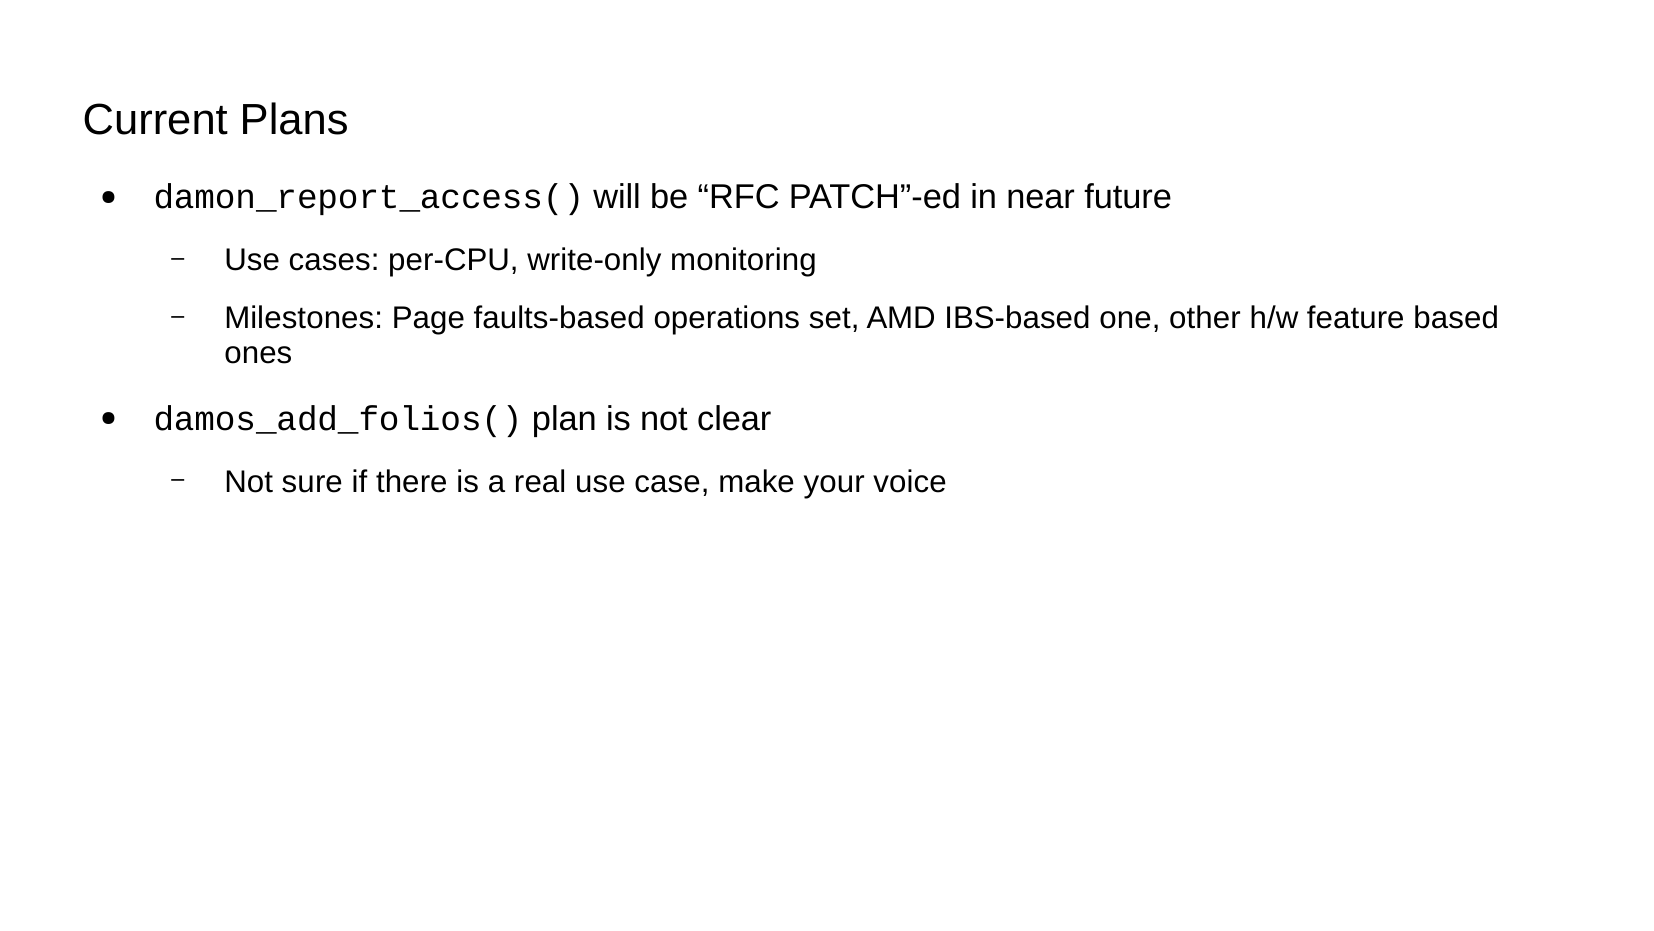

# Current Plans
damon_report_access() will be “RFC PATCH”-ed in near future
Use cases: per-CPU, write-only monitoring
Milestones: Page faults-based operations set, AMD IBS-based one, other h/w feature based ones
damos_add_folios() plan is not clear
Not sure if there is a real use case, make your voice